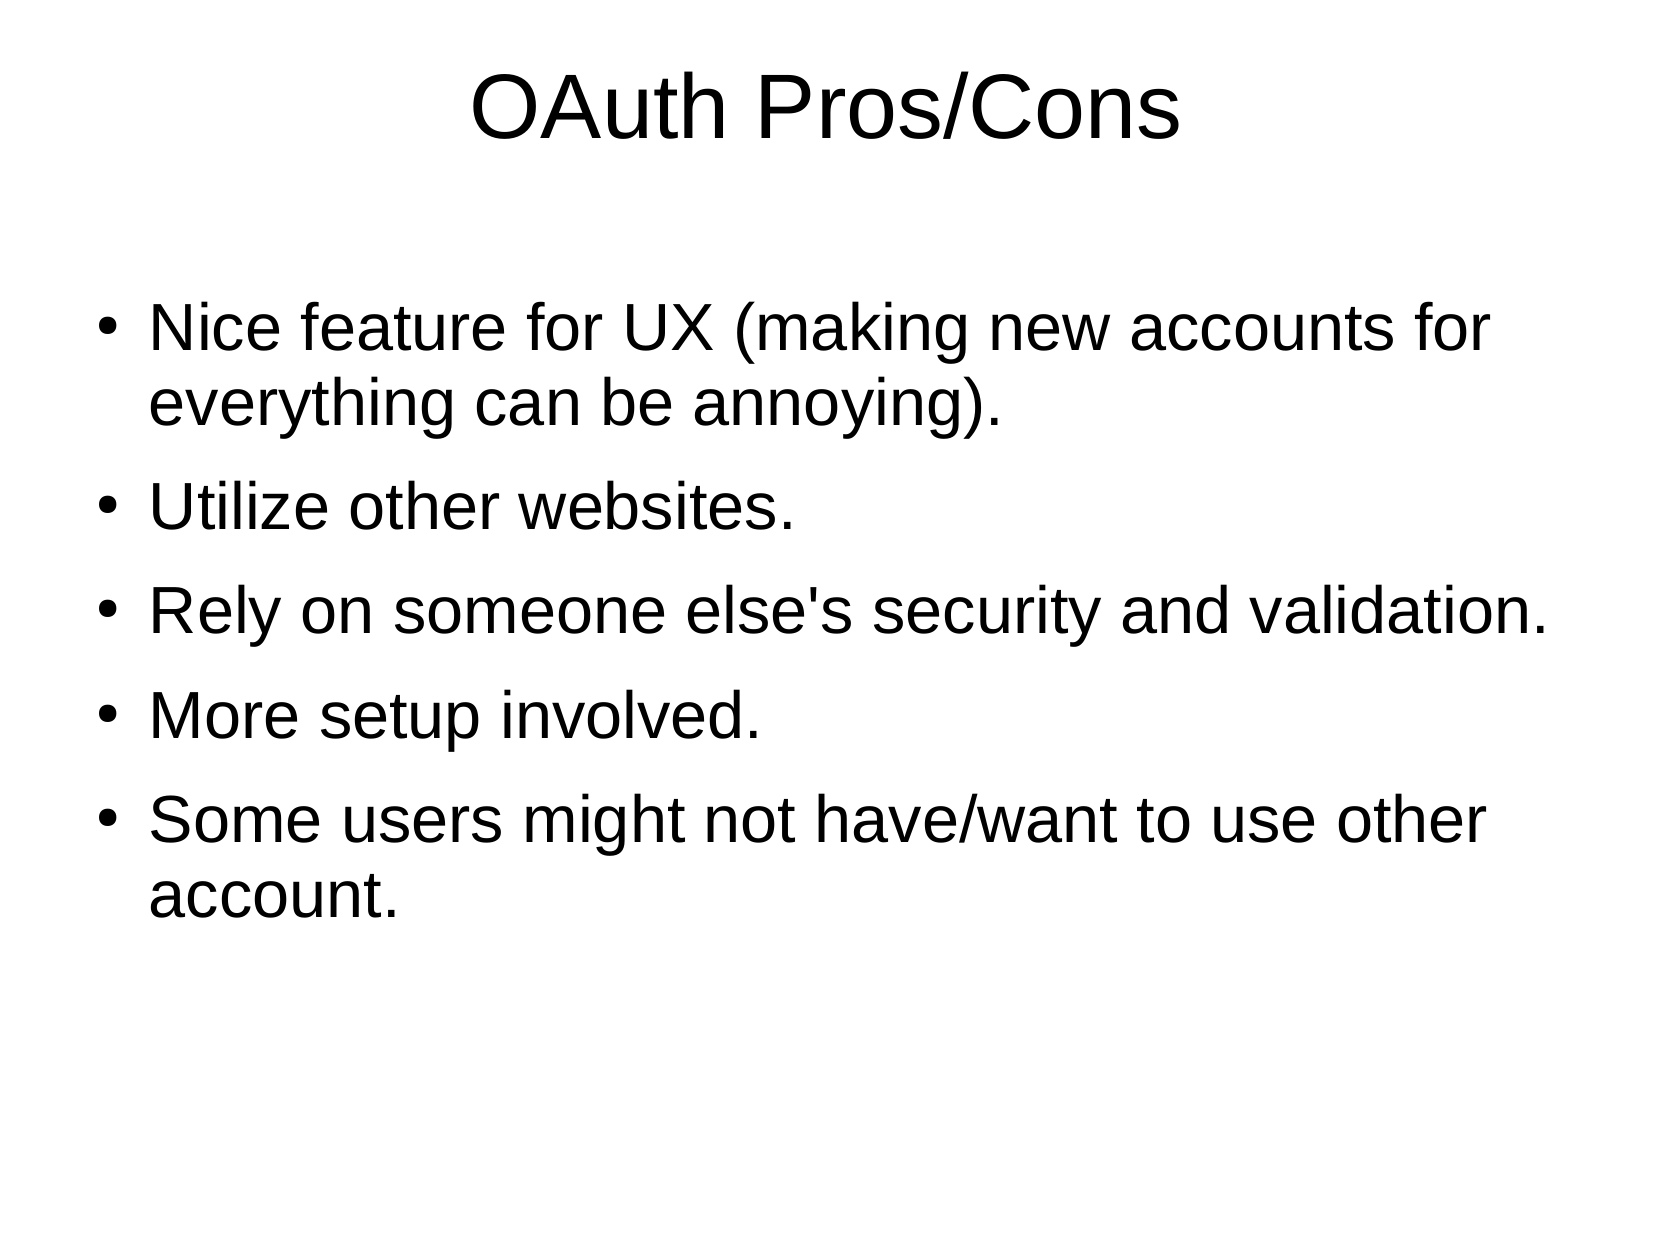

# OAuth Pros/Cons
Nice feature for UX (making new accounts for everything can be annoying).
Utilize other websites.
Rely on someone else's security and validation.
More setup involved.
Some users might not have/want to use other account.